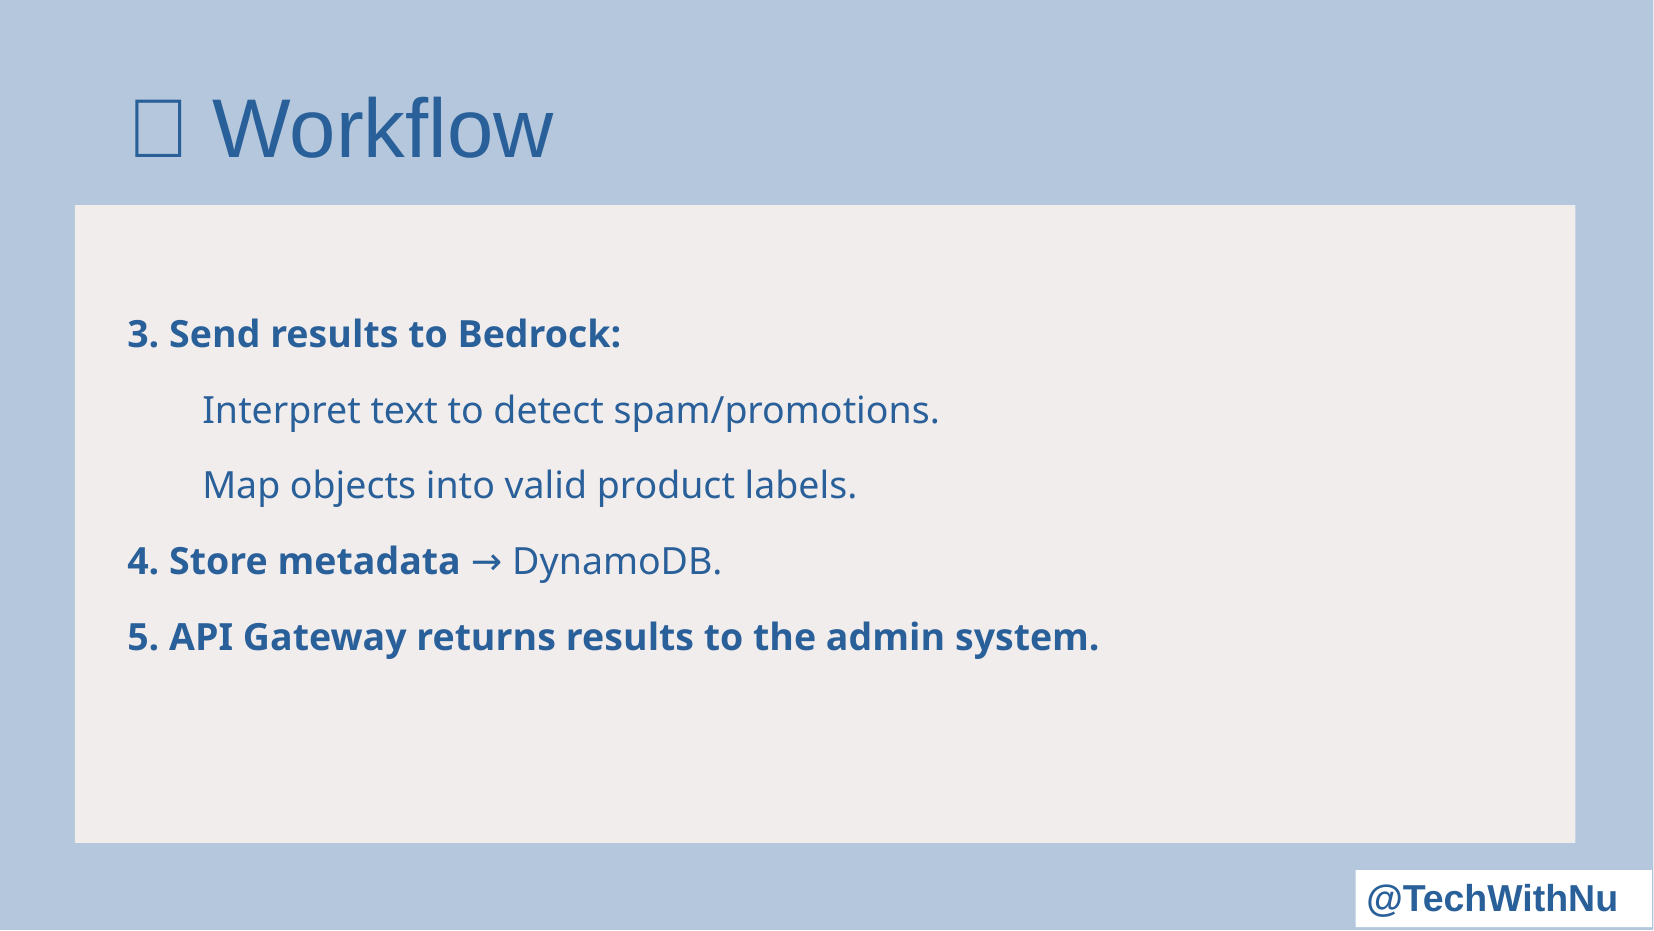

🚀 Workflow
3. Send results to Bedrock:
	Interpret text to detect spam/promotions.
	Map objects into valid product labels.
4. Store metadata → DynamoDB.
5. API Gateway returns results to the admin system.
@TechWithNu